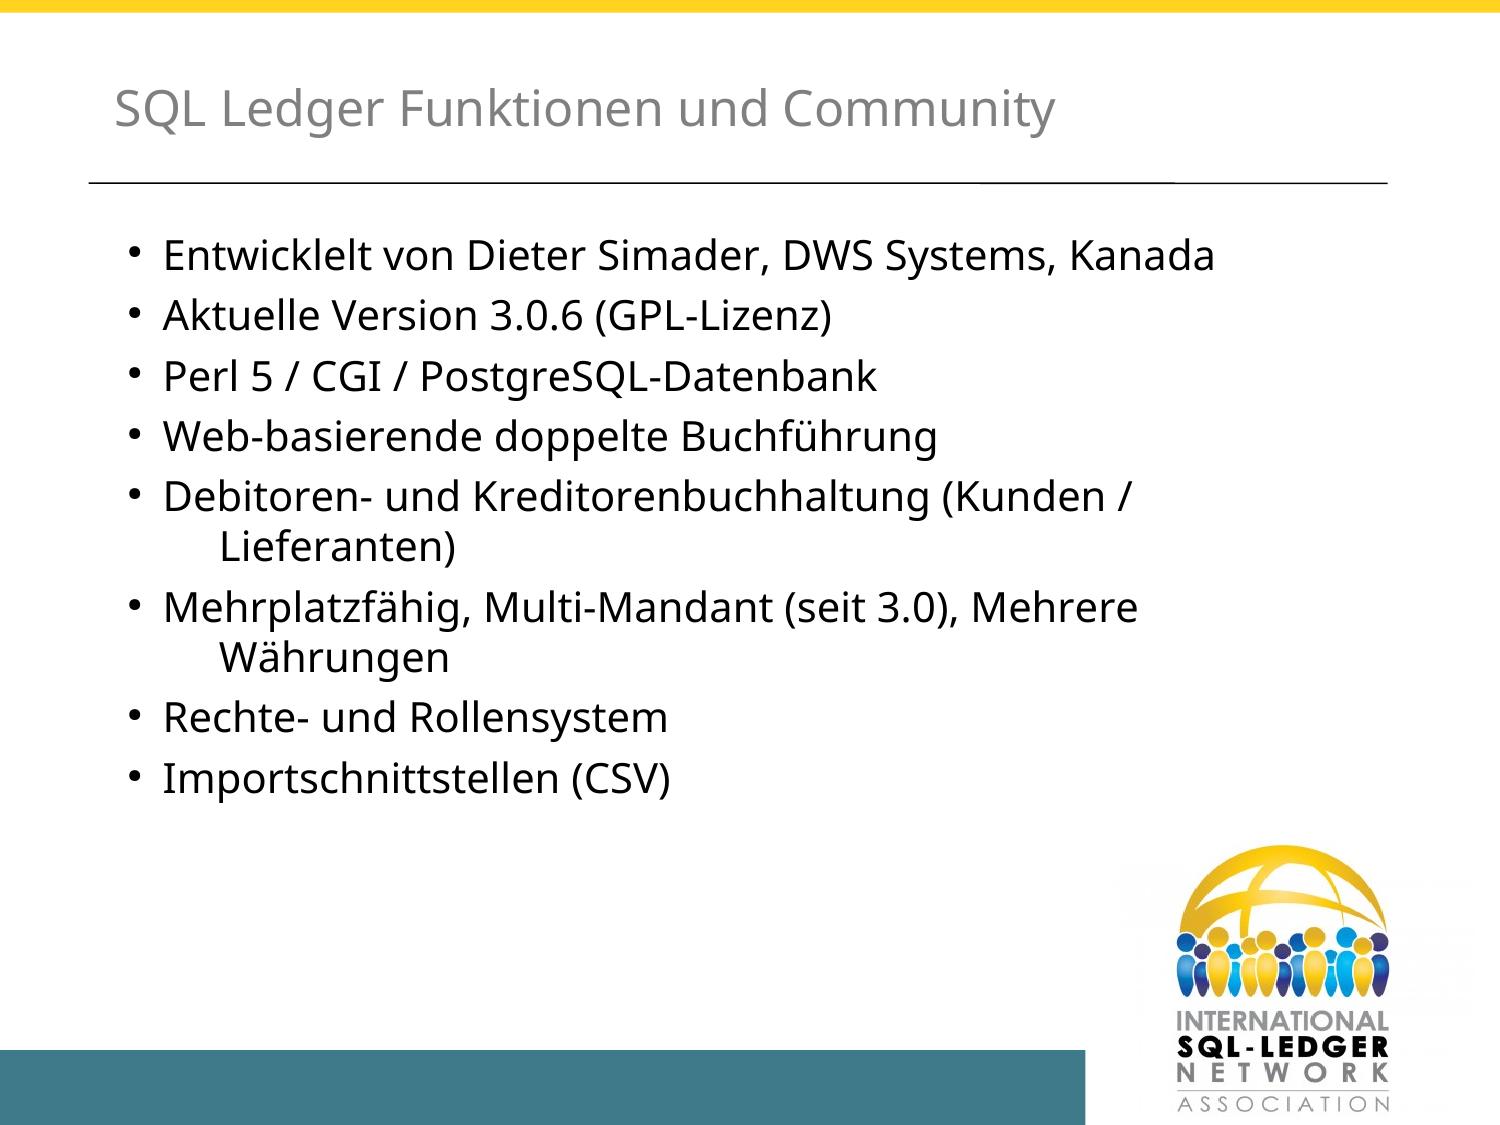

# SQL Ledger Funktionen und Community
Entwicklelt von Dieter Simader, DWS Systems, Kanada
Aktuelle Version 3.0.6 (GPL-Lizenz)
Perl 5 / CGI / PostgreSQL-Datenbank
Web-basierende doppelte Buchführung
Debitoren- und Kreditorenbuchhaltung (Kunden / Lieferanten)
Mehrplatzfähig, Multi-Mandant (seit 3.0), Mehrere Währungen
Rechte- und Rollensystem
Importschnittstellen (CSV)